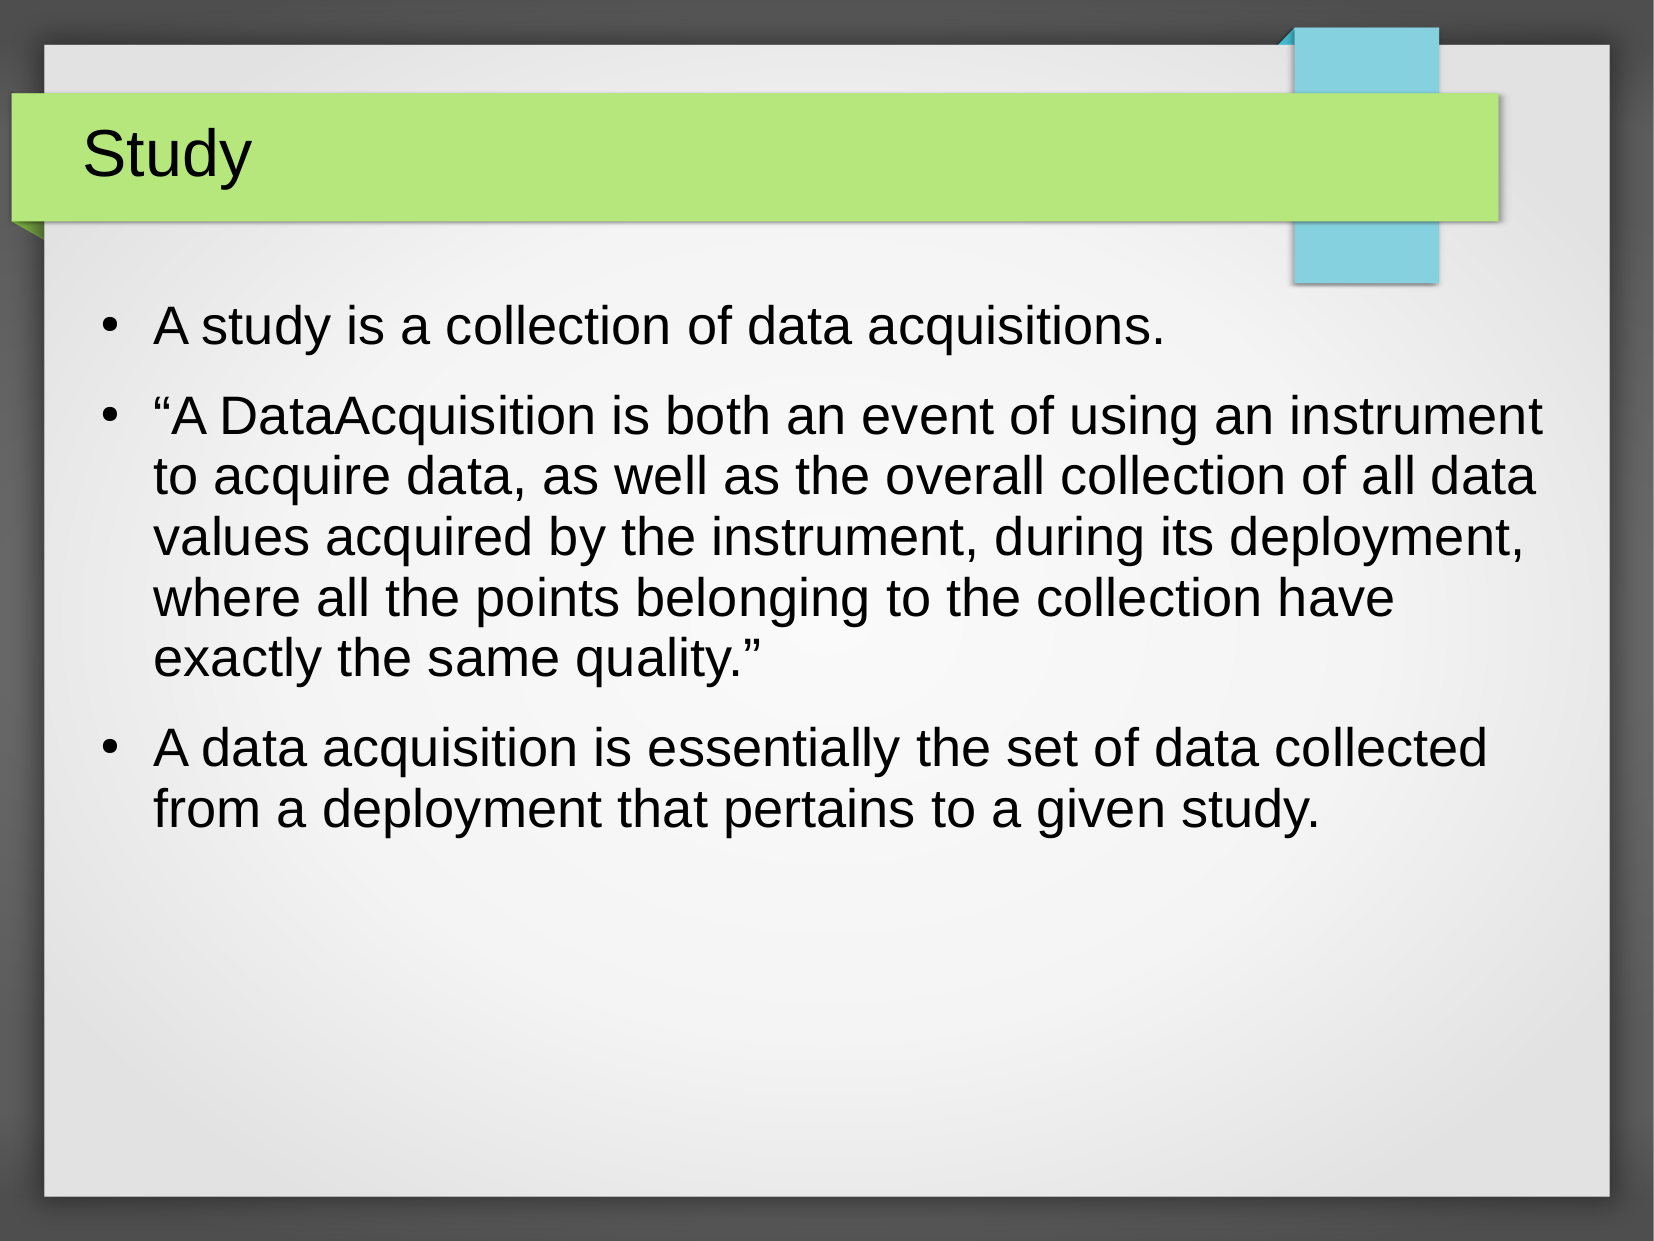

# Study
A study is a collection of data acquisitions.
“A DataAcquisition is both an event of using an instrument to acquire data, as well as the overall collection of all data values acquired by the instrument, during its deployment, where all the points belonging to the collection have exactly the same quality.”
A data acquisition is essentially the set of data collected from a deployment that pertains to a given study.